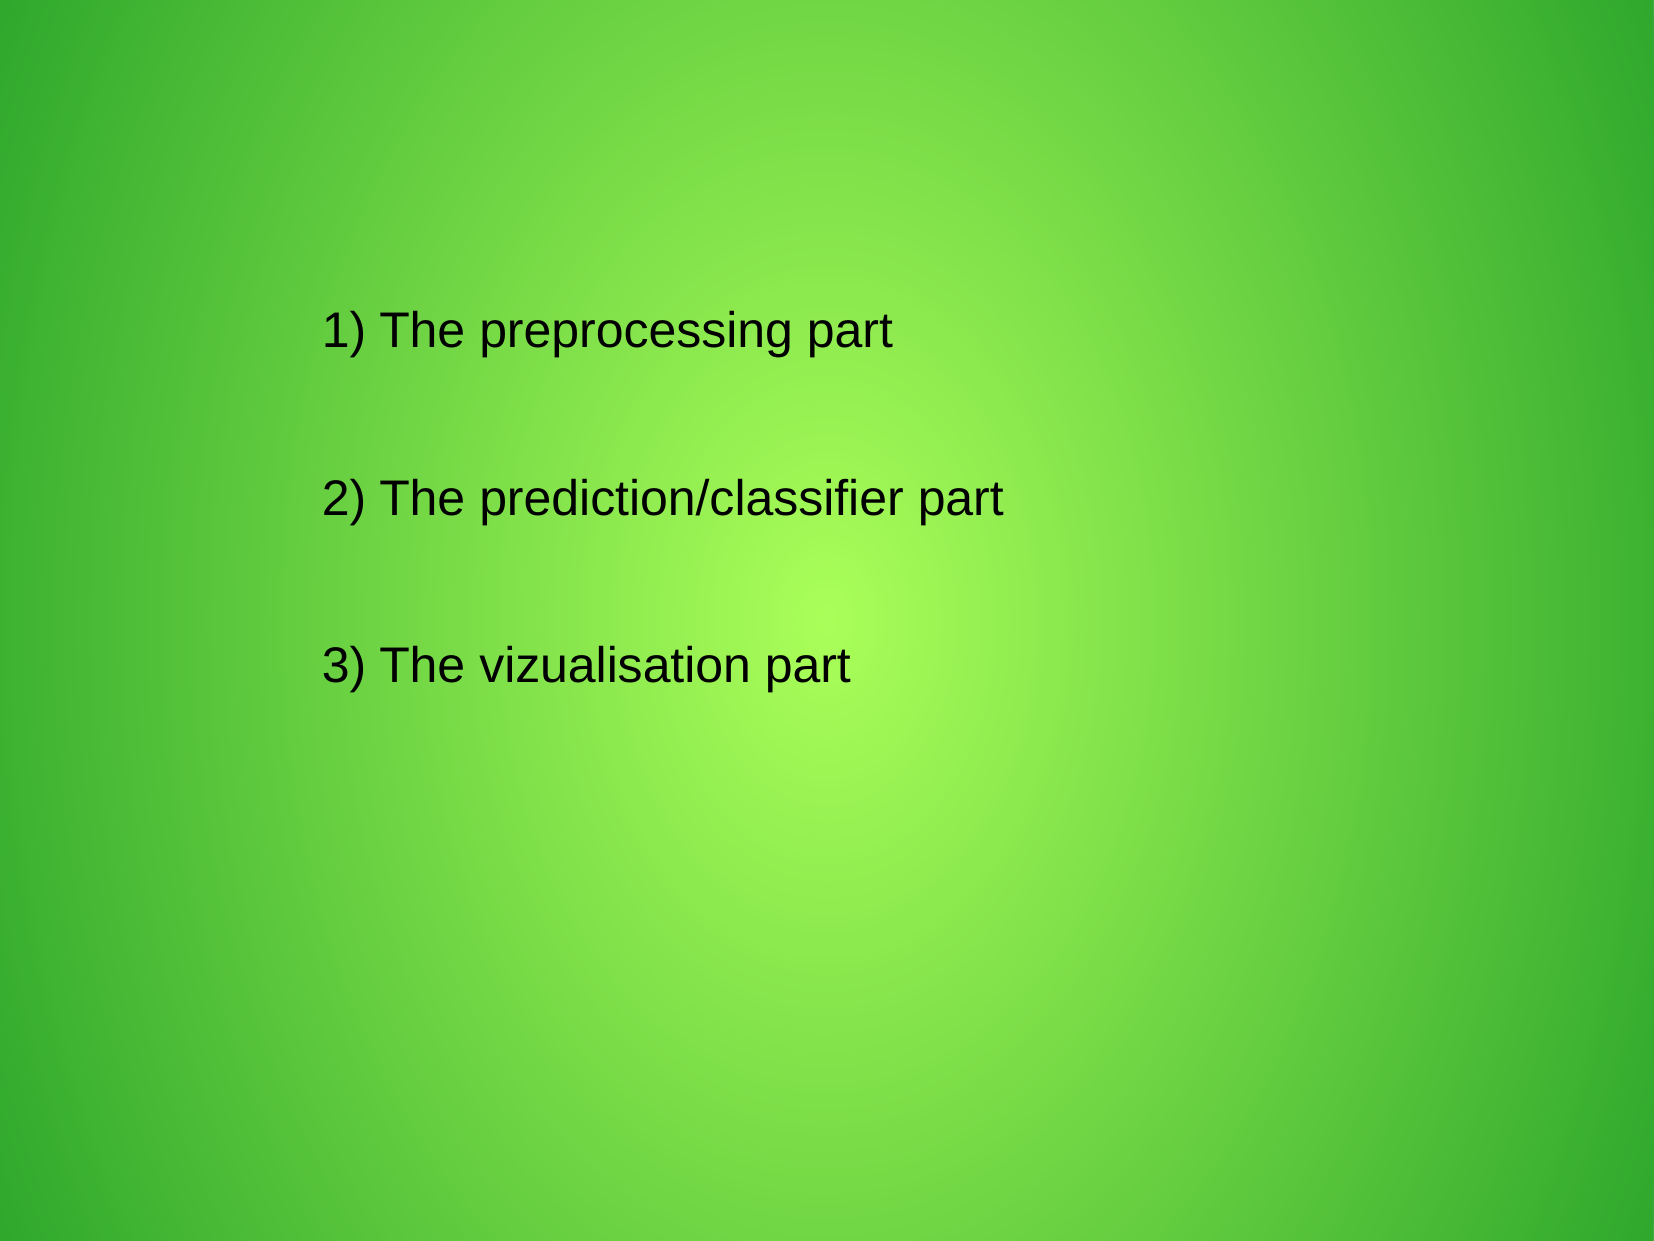

#
1) The preprocessing part
2) The prediction/classifier part
3) The vizualisation part